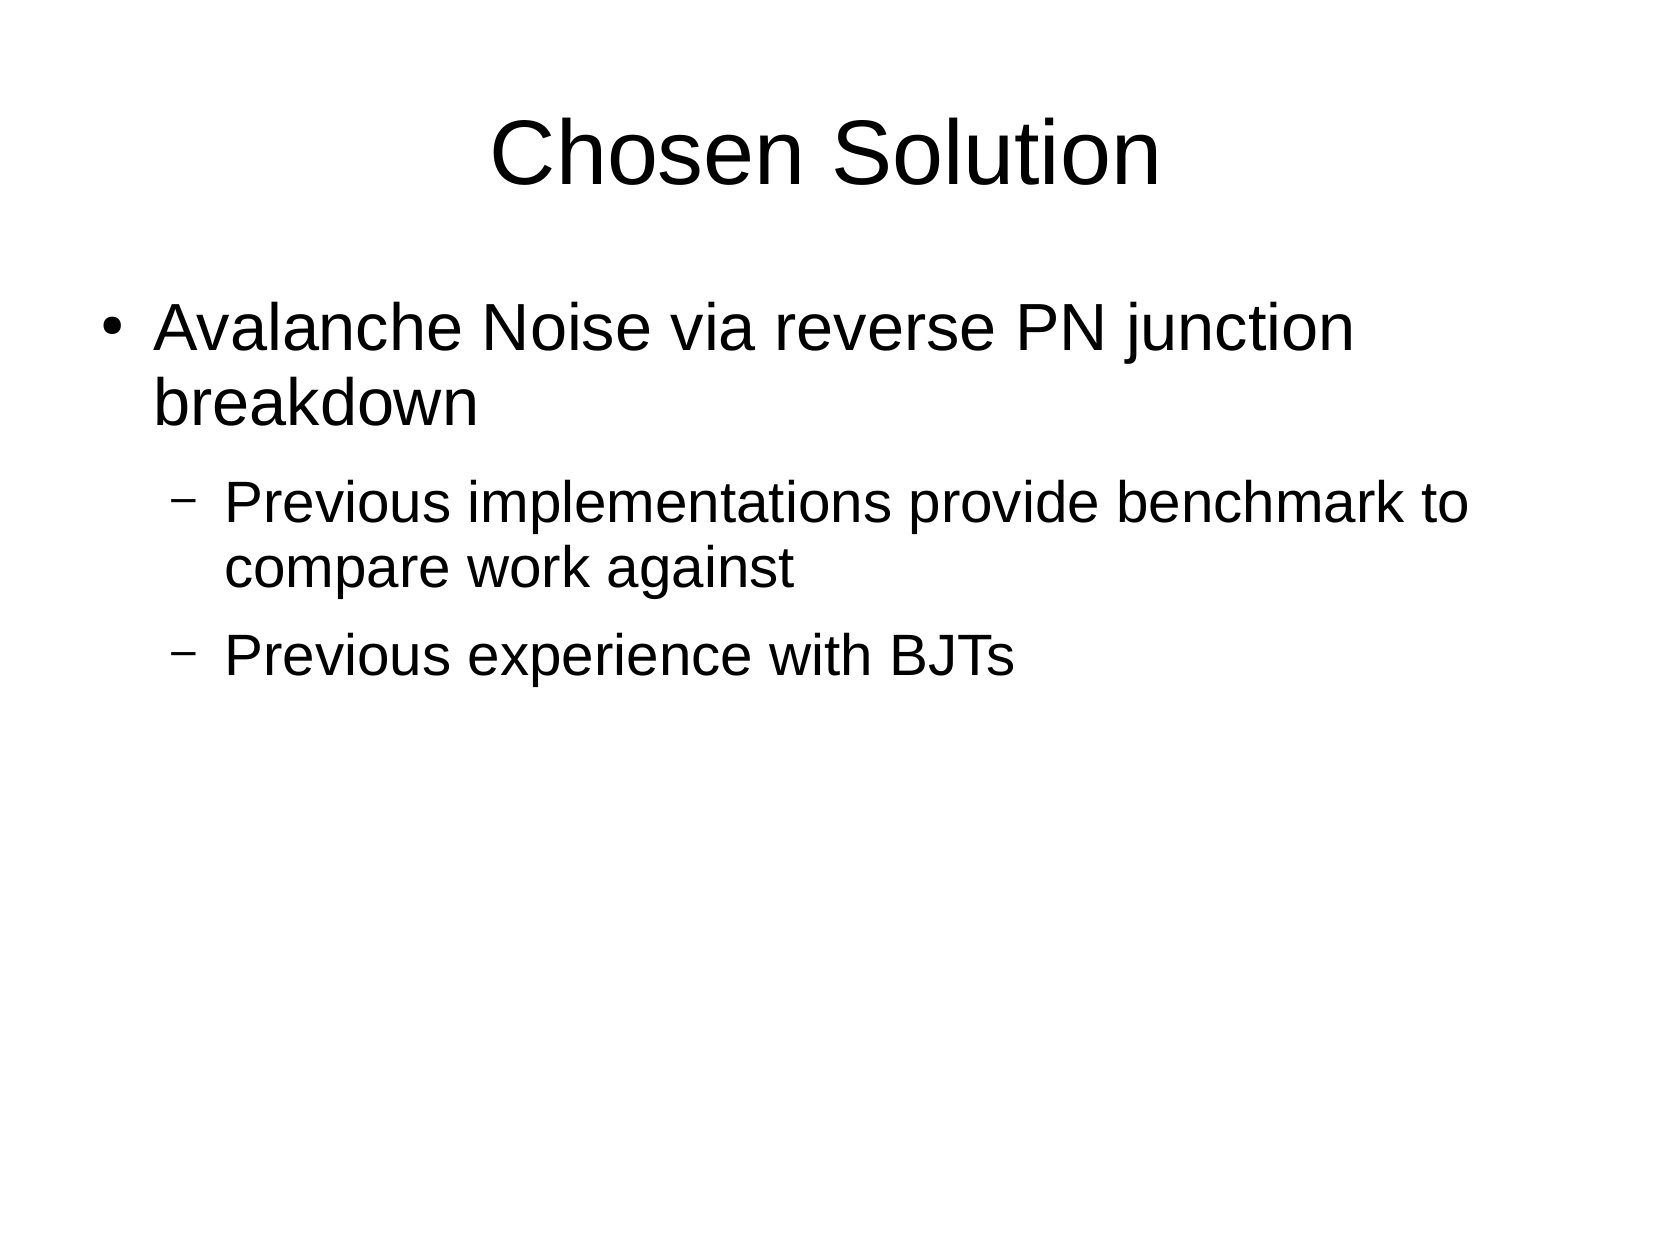

# Chosen Solution
Avalanche Noise via reverse PN junction breakdown
Previous implementations provide benchmark to compare work against
Previous experience with BJTs